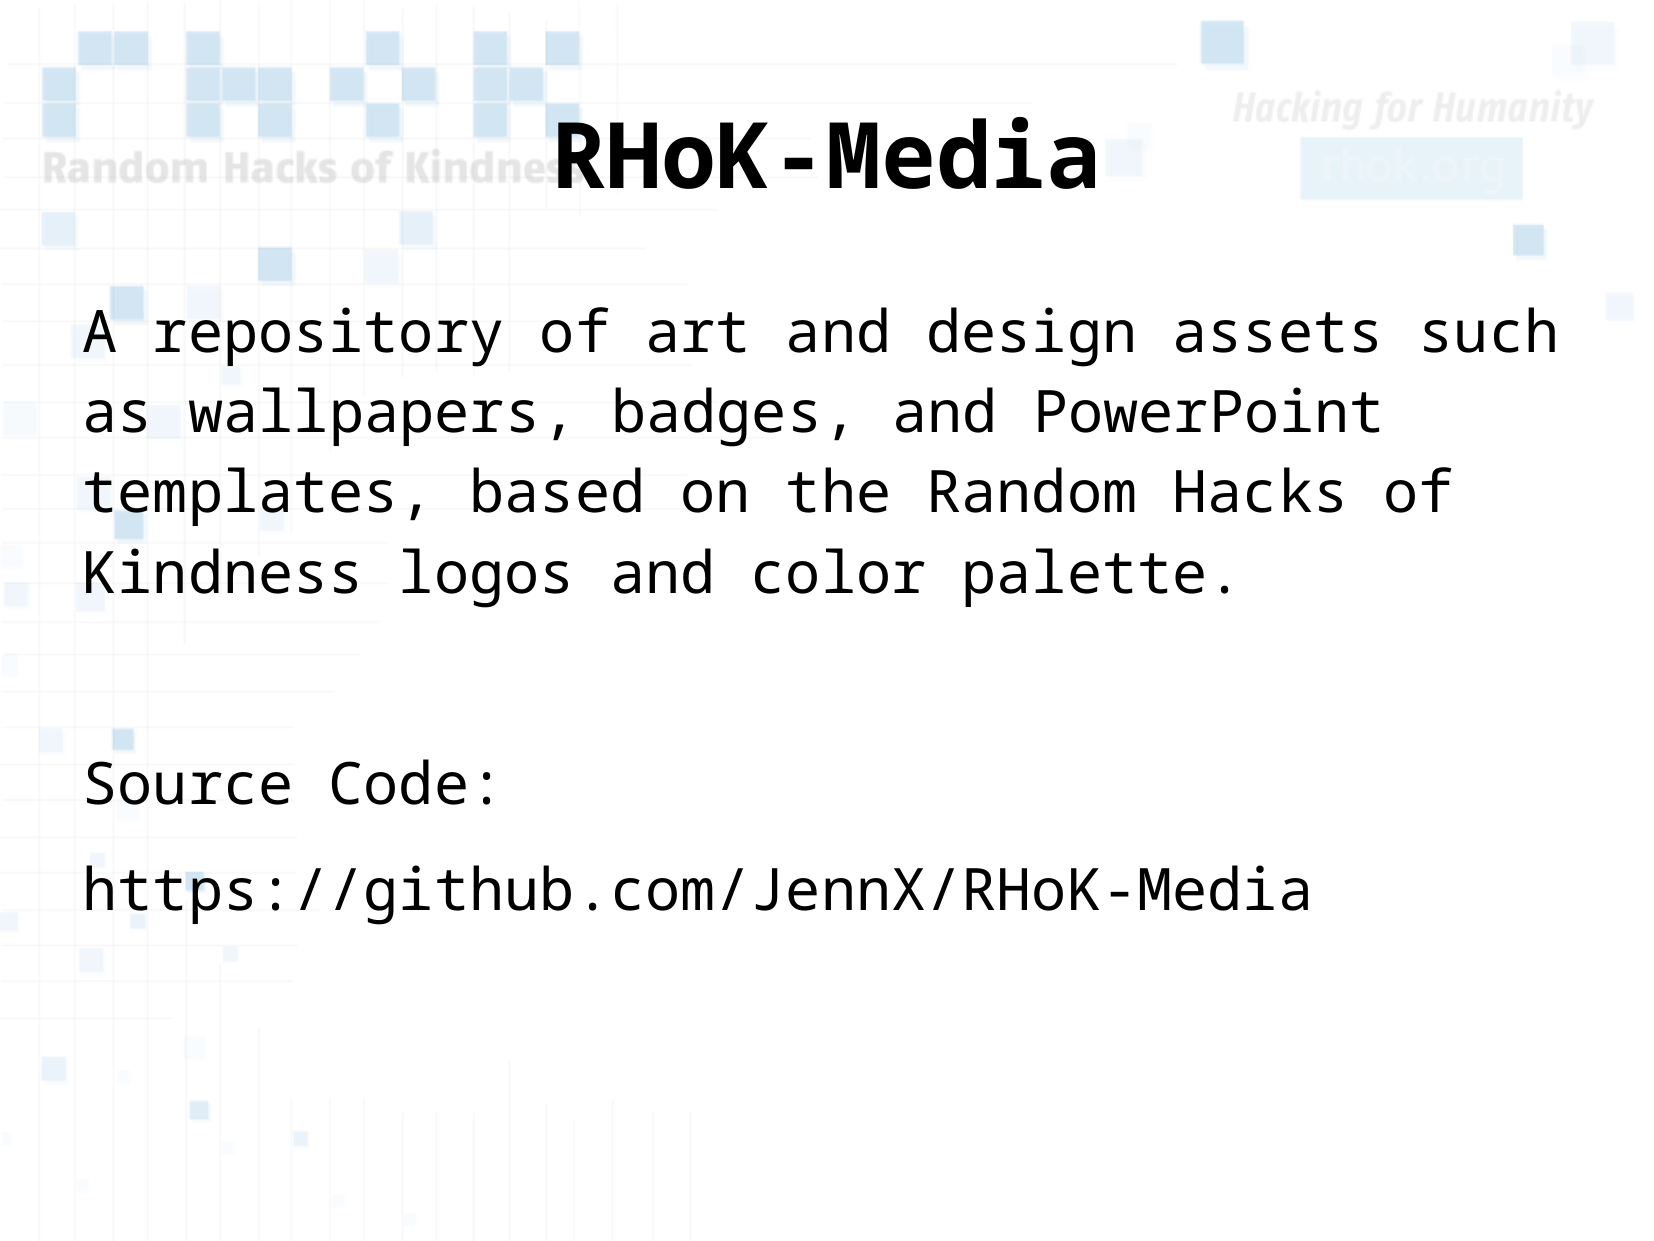

# RHoK-Media
A repository of art and design assets such as wallpapers, badges, and PowerPoint templates, based on the Random Hacks of Kindness logos and color palette.
Source Code:
https://github.com/JennX/RHoK-Media